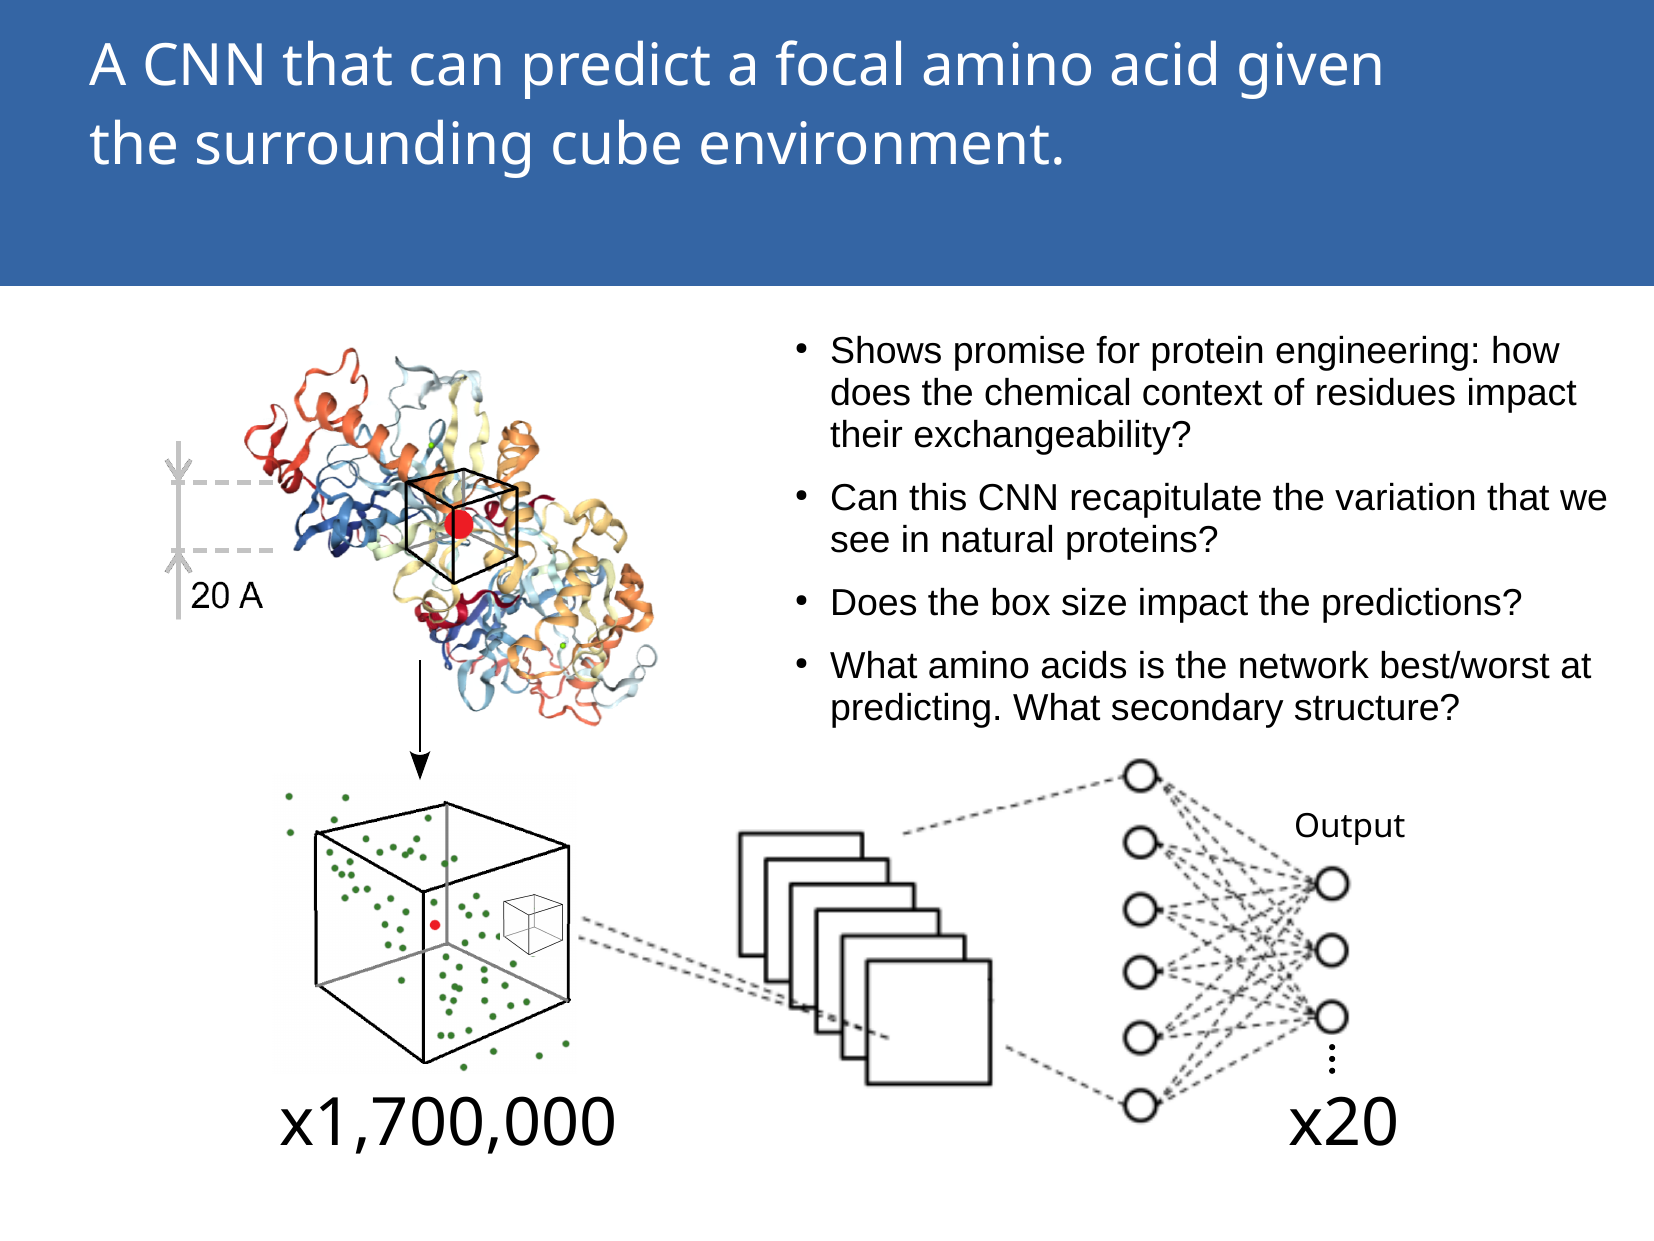

A CNN that can predict a focal amino acid given
the surrounding cube environment.
Shows promise for protein engineering: how does the chemical context of residues impact their exchangeability?
Can this CNN recapitulate the variation that we see in natural proteins?
Does the box size impact the predictions?
What amino acids is the network best/worst at predicting. What secondary structure?
Output
x1,700,000
x20